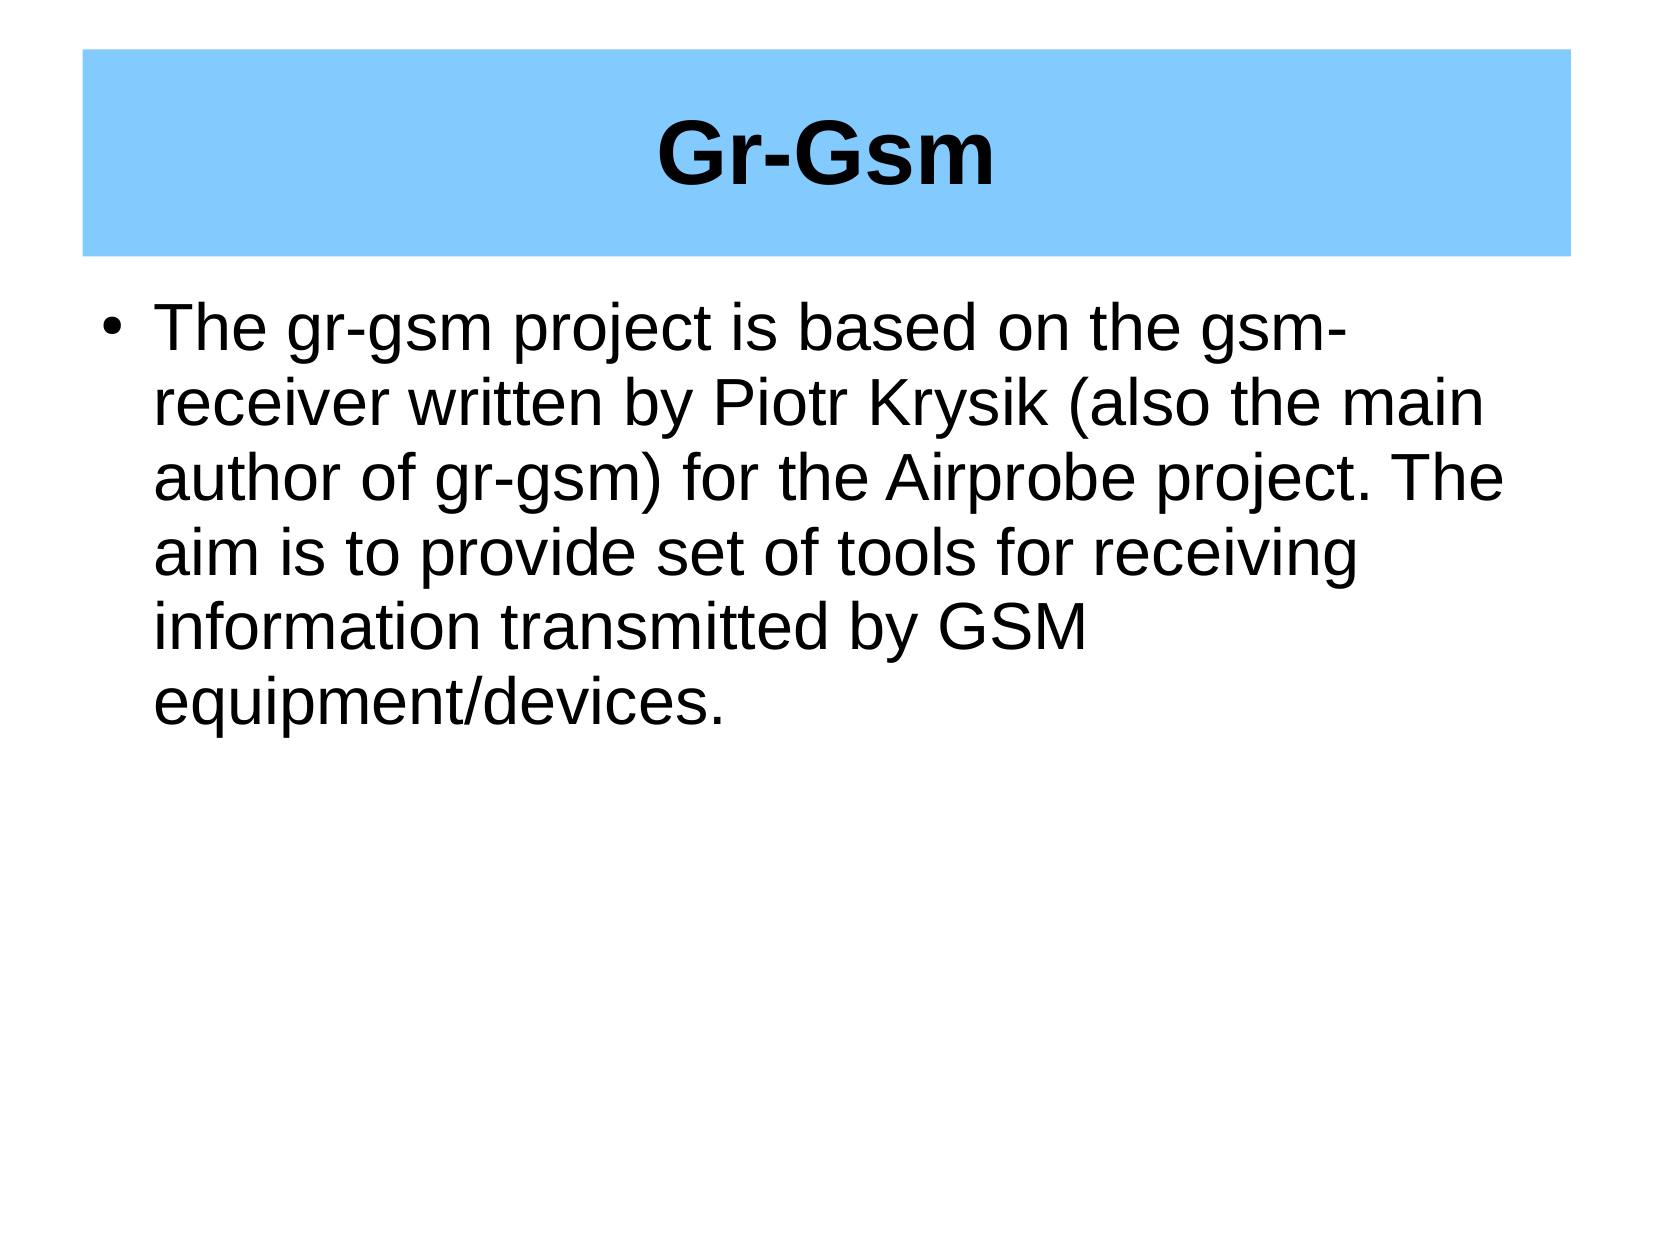

# Gr-Gsm
The gr-gsm project is based on the gsm-receiver written by Piotr Krysik (also the main author of gr-gsm) for the Airprobe project. The aim is to provide set of tools for receiving information transmitted by GSM equipment/devices.